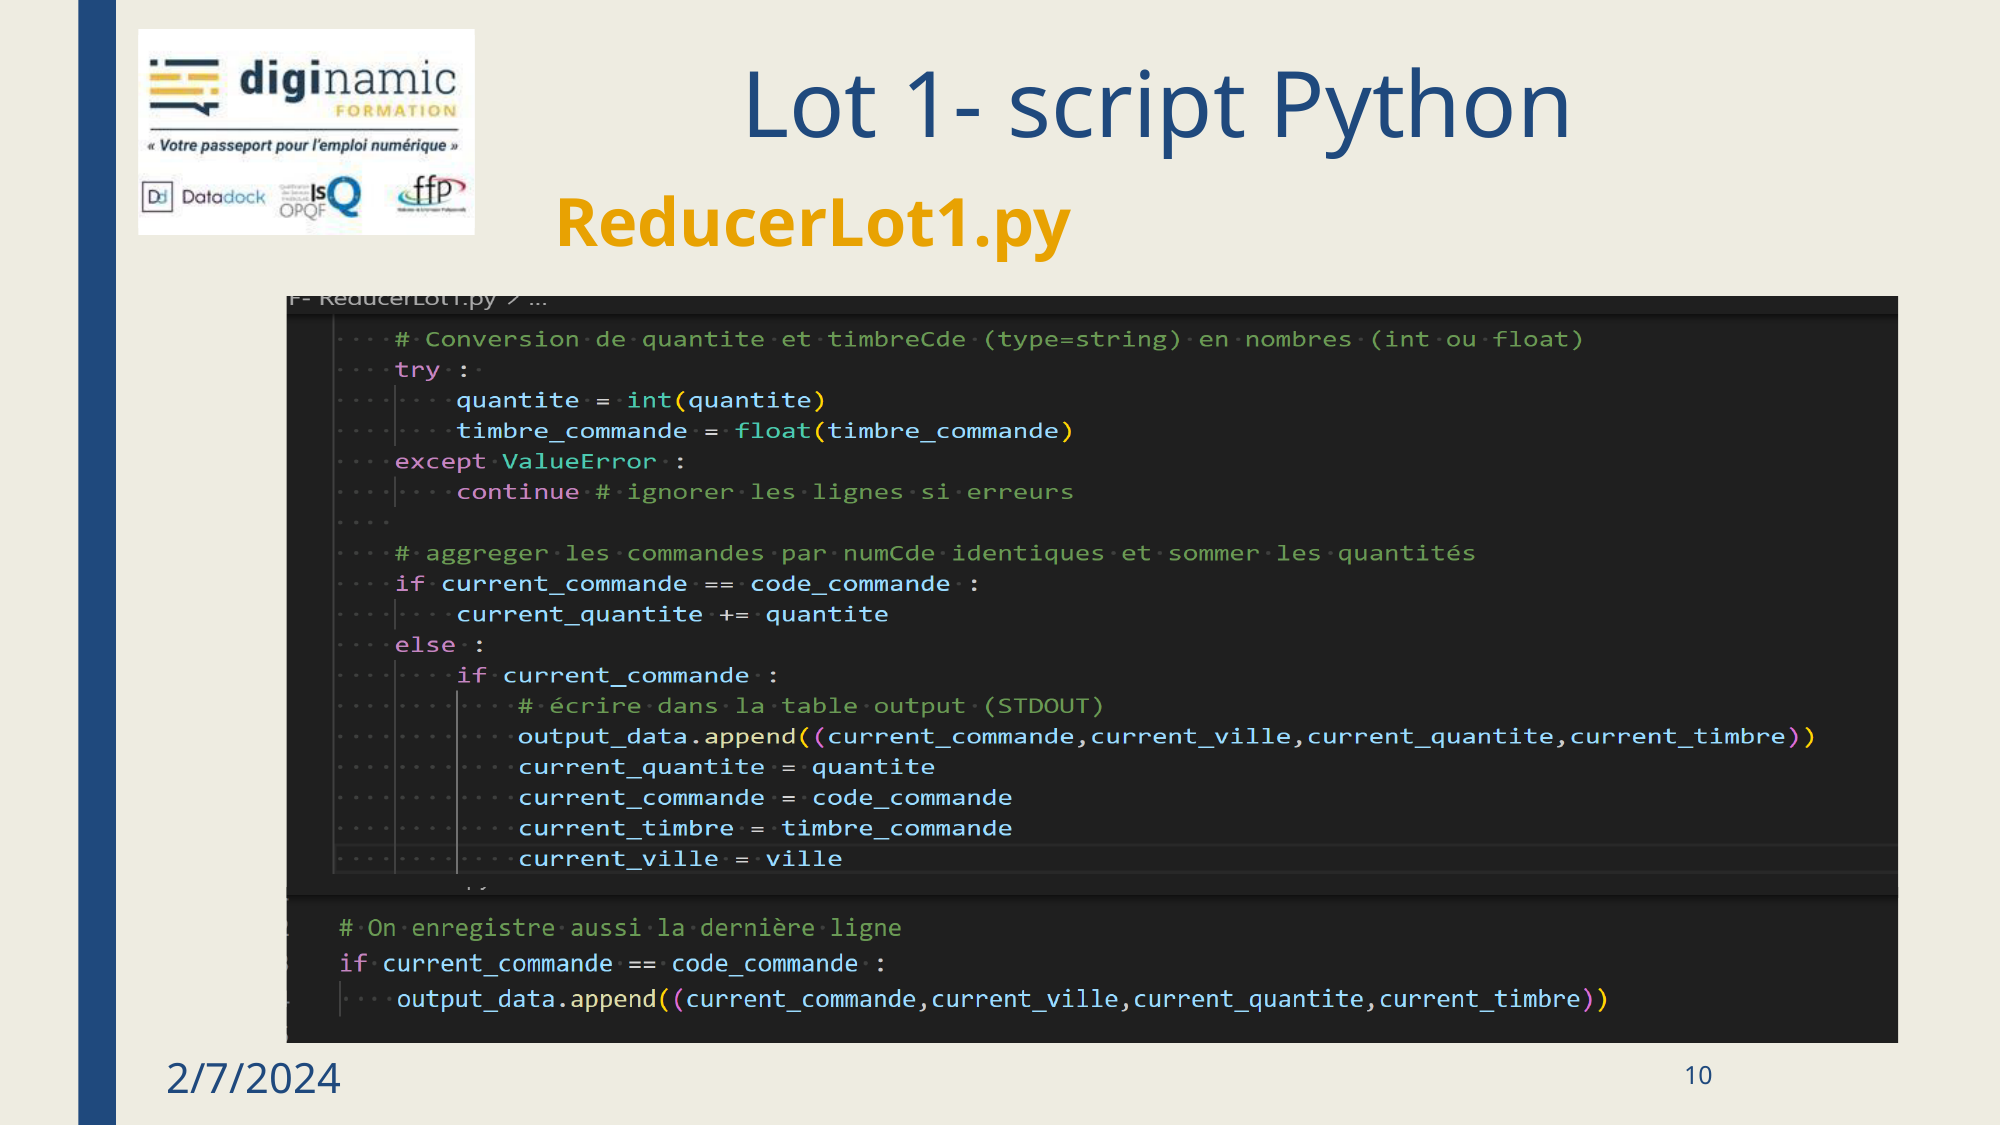

# Lot 1- script Python
ReducerLot1.py
2/7/2024
10